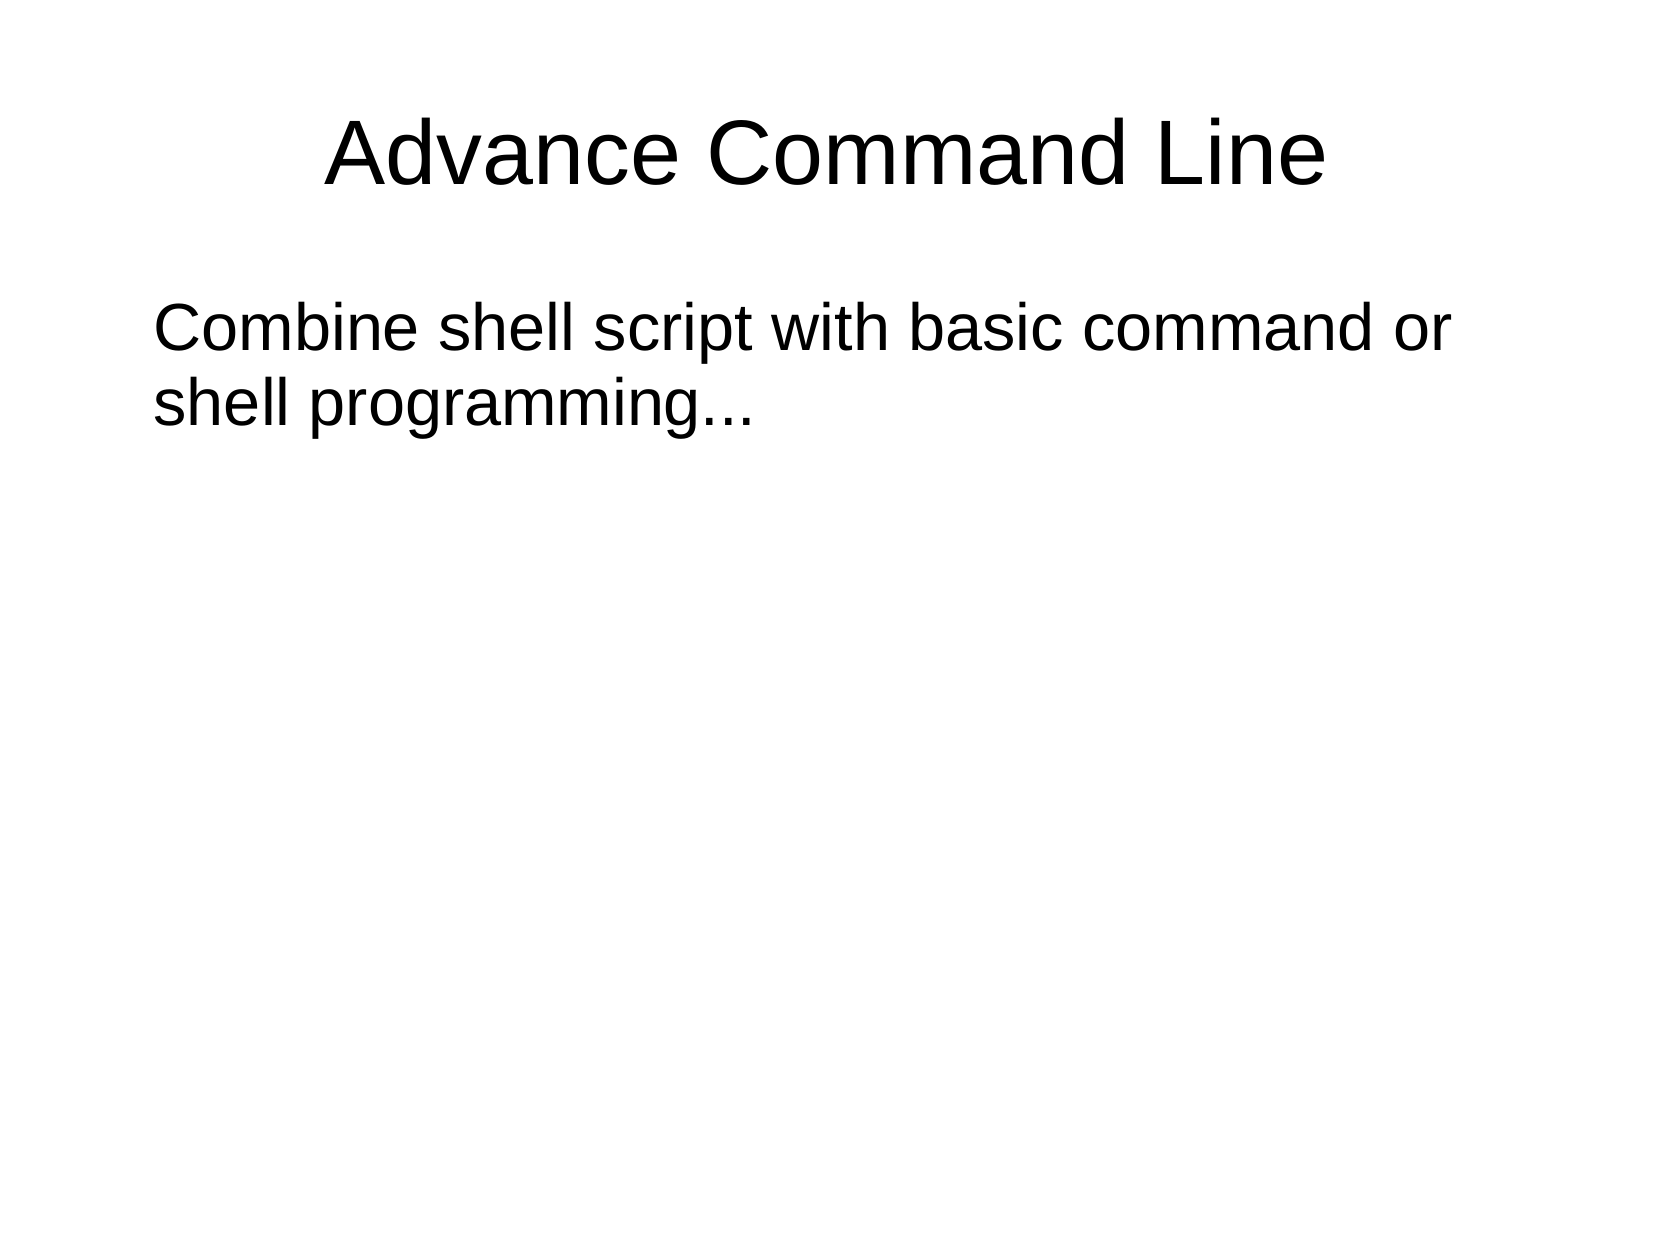

# Advance Command Line
Combine shell script with basic command or shell programming...